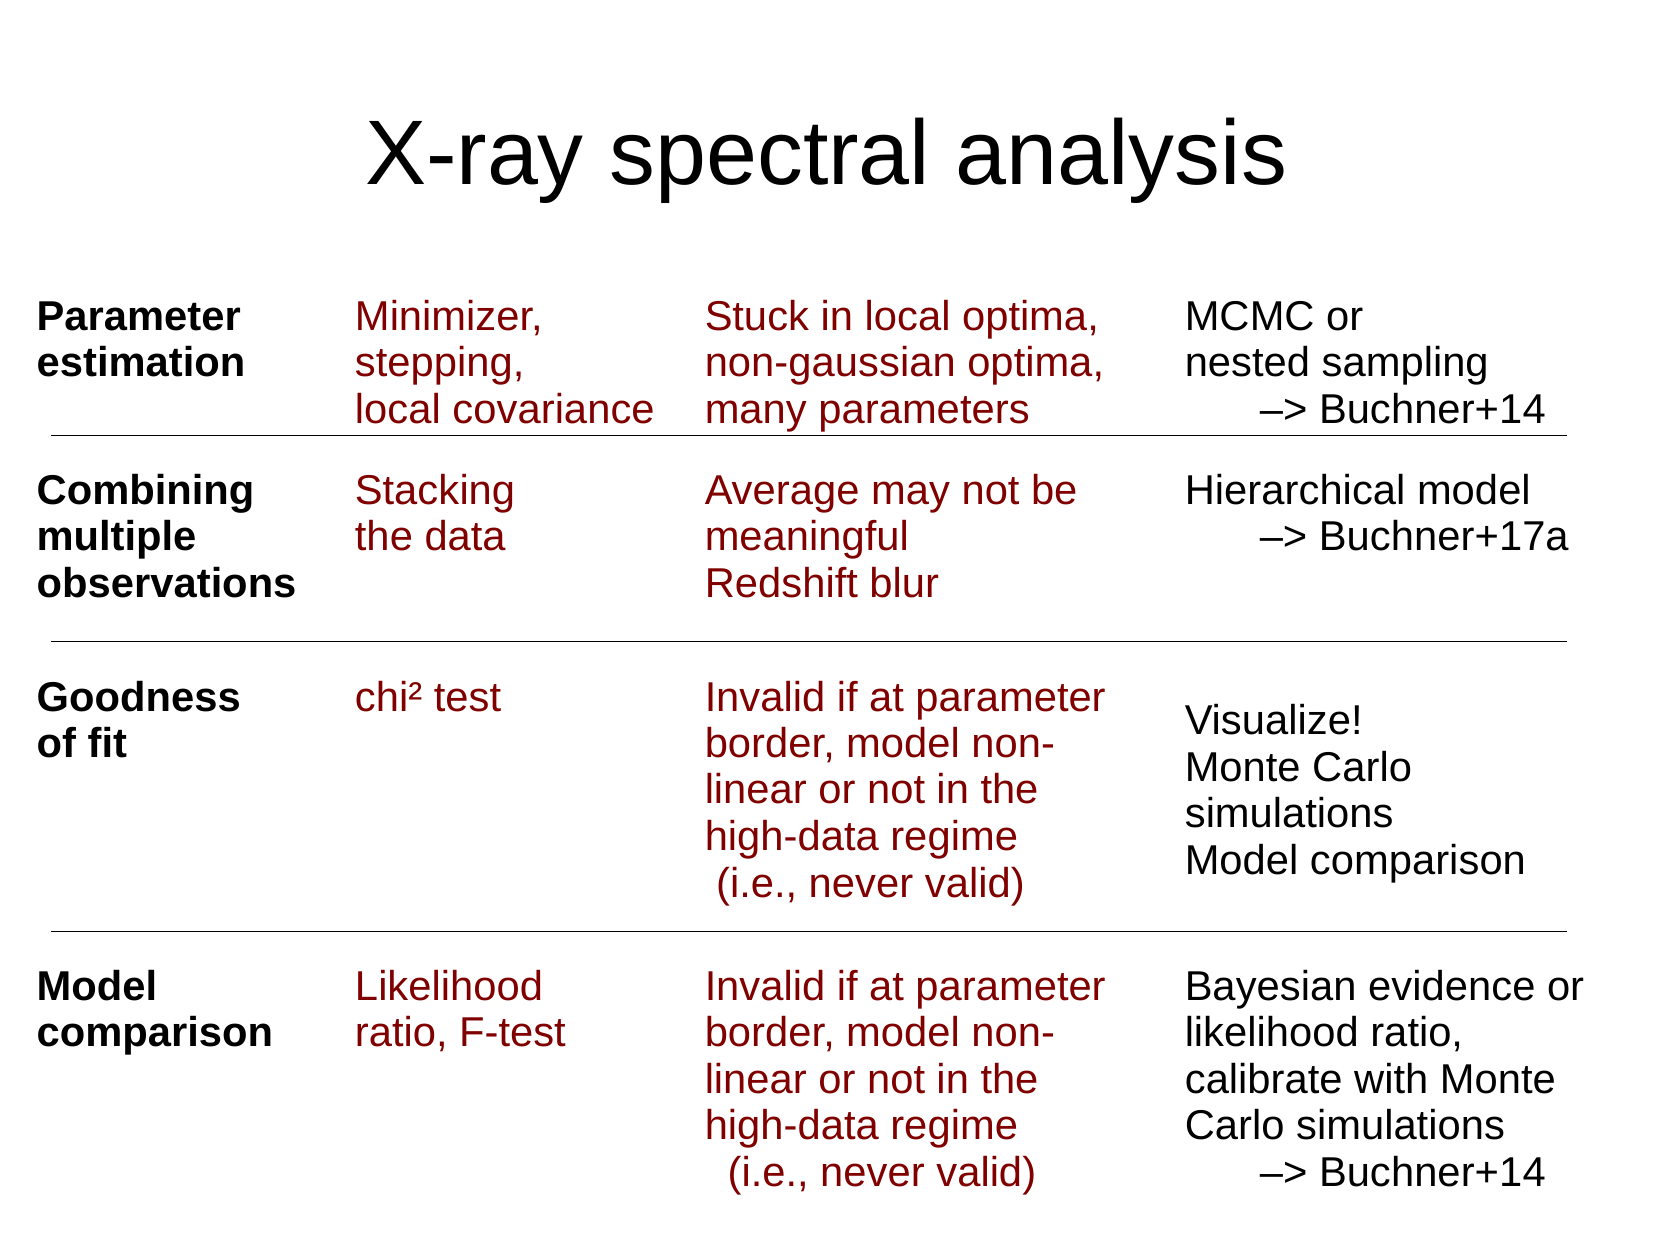

# X-ray spectral analysis
Parameter
estimation
Minimizer,
stepping,
local covariance
Stuck in local optima,
non-gaussian optima,
many parameters
MCMC or
nested sampling
	–> Buchner+14
Combining
multiple
observations
Stacking
the data
Average may not be meaningful
Redshift blur
Hierarchical model
	–> Buchner+17a
Goodness
of fit
chi² test
Invalid if at parameter border, model non-linear or not in the high-data regime
 (i.e., never valid)
Visualize!
Monte Carlo simulations
Model comparison
Model
comparison
Likelihood
ratio, F-test
Invalid if at parameter border, model non-linear or not in the high-data regime
 (i.e., never valid)
Bayesian evidence or likelihood ratio,
calibrate with Monte Carlo simulations
	–> Buchner+14